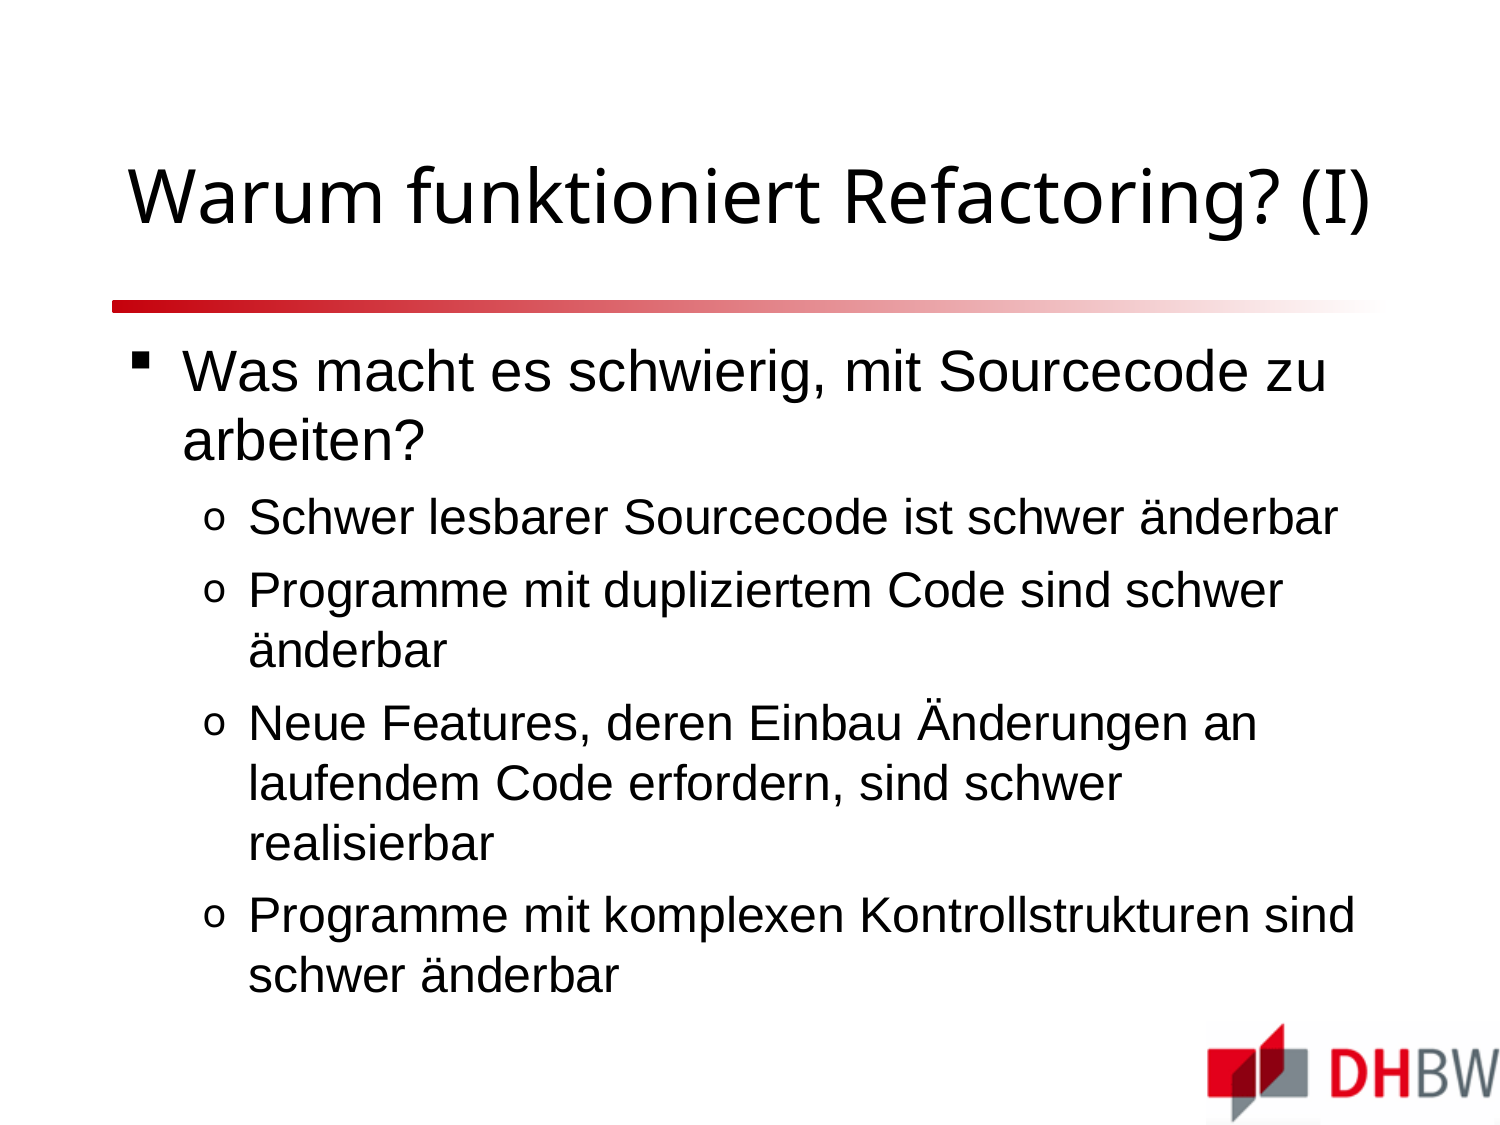

# Warum funktioniert Refactoring? (I)
Was macht es schwierig, mit Sourcecode zu arbeiten?
Schwer lesbarer Sourcecode ist schwer änderbar
Programme mit dupliziertem Code sind schwer änderbar
Neue Features, deren Einbau Änderungen an laufendem Code erfordern, sind schwer realisierbar
Programme mit komplexen Kontrollstrukturen sind schwer änderbar